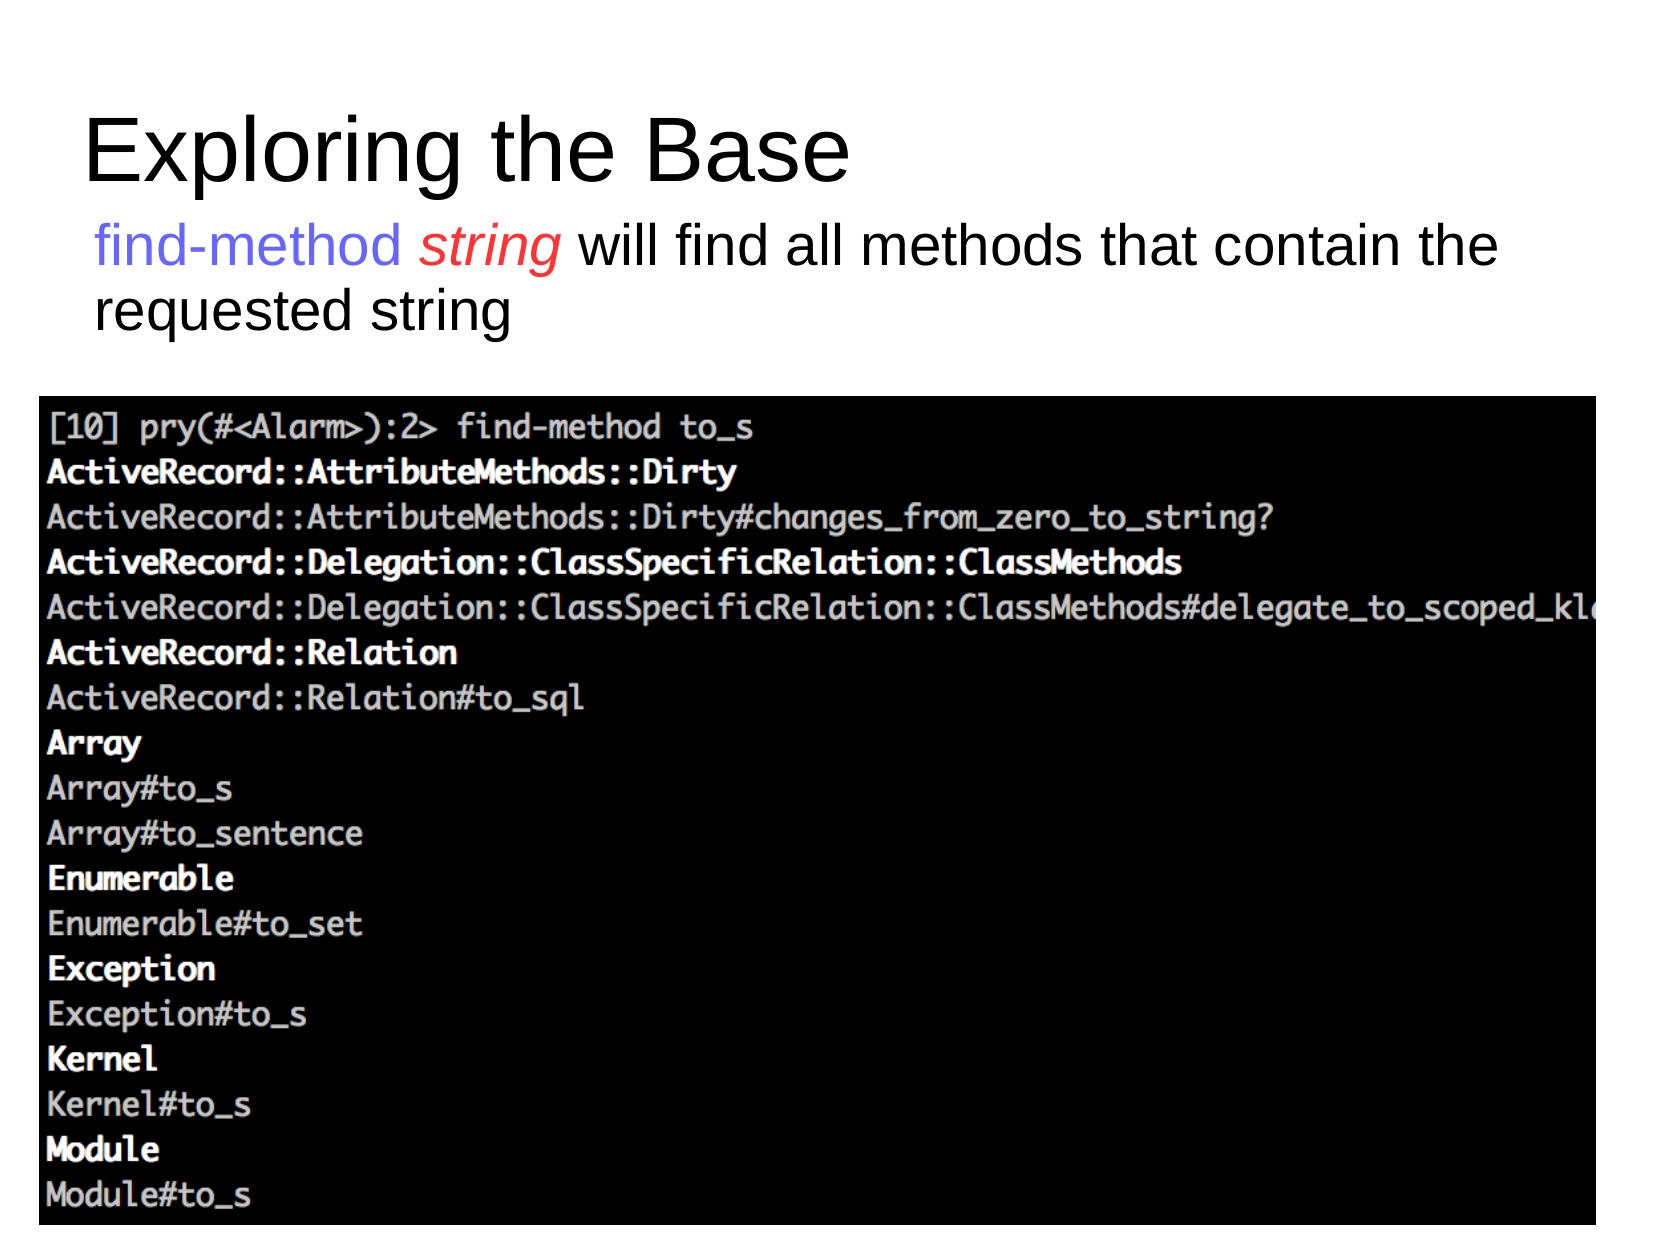

# Exploring the Base
find-method string will find all methods that contain the requested string